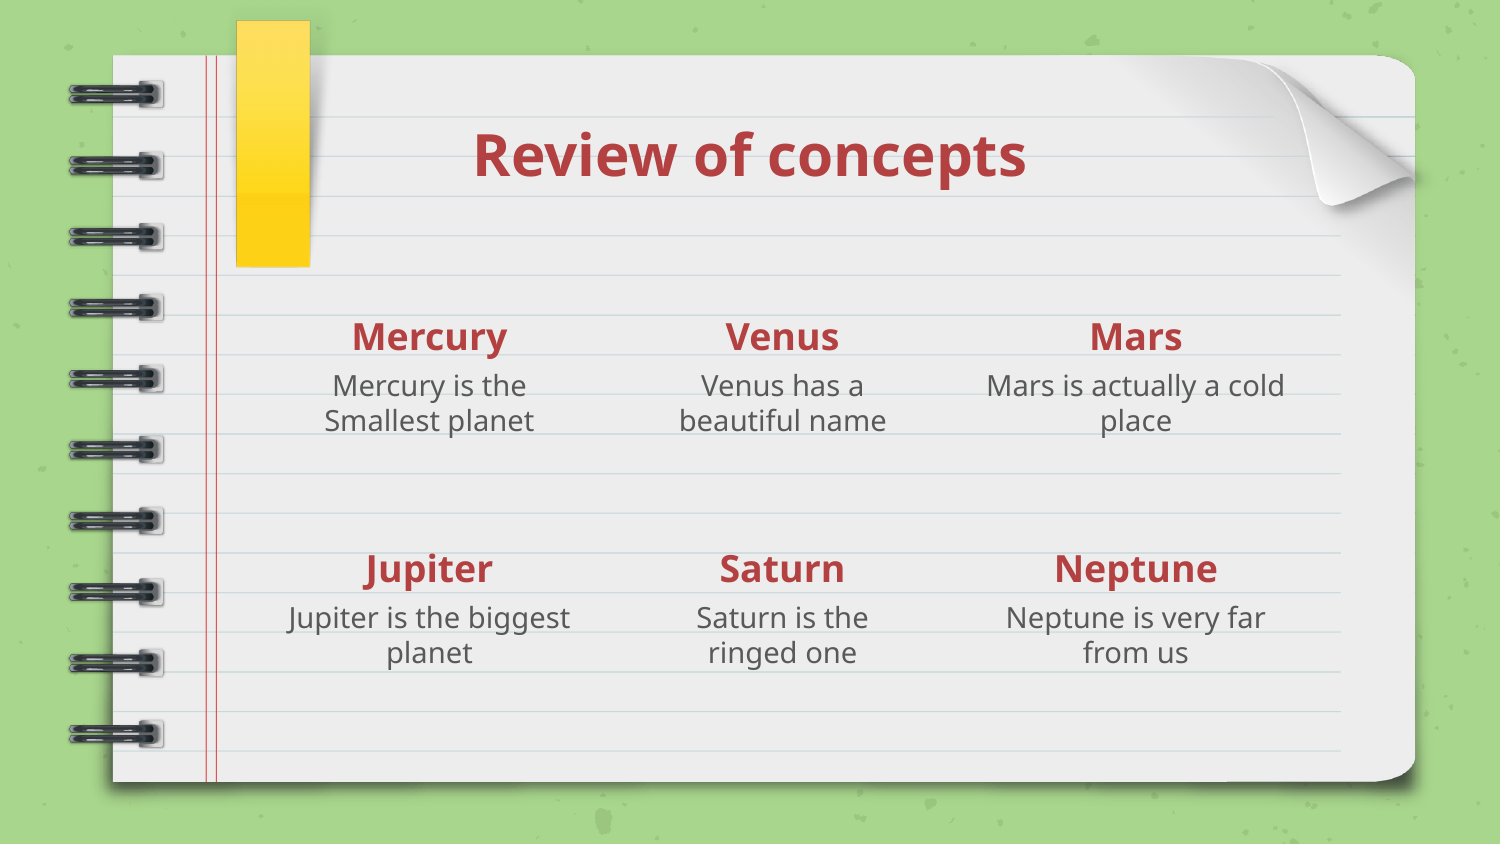

# Review of concepts
Mercury
Venus
Mars
Mercury is the
Smallest planet
Venus has a
beautiful name
Mars is actually a cold place
Jupiter
Saturn
Neptune
Jupiter is the biggest planet
Saturn is the
ringed one
Neptune is very far from us